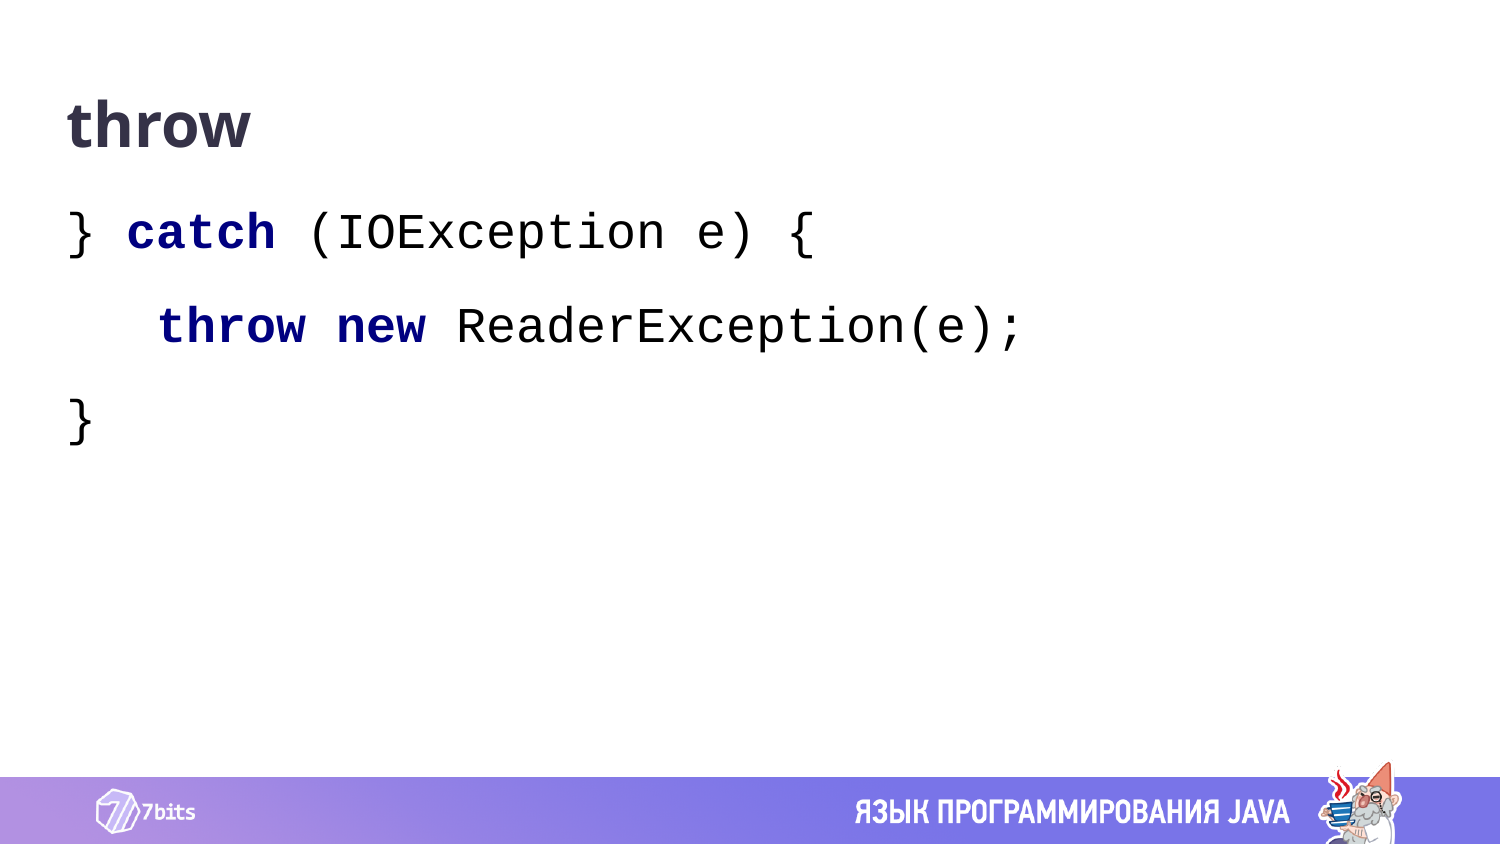

# throw
} catch (IOException e) {
 throw new ReaderException(e);
}